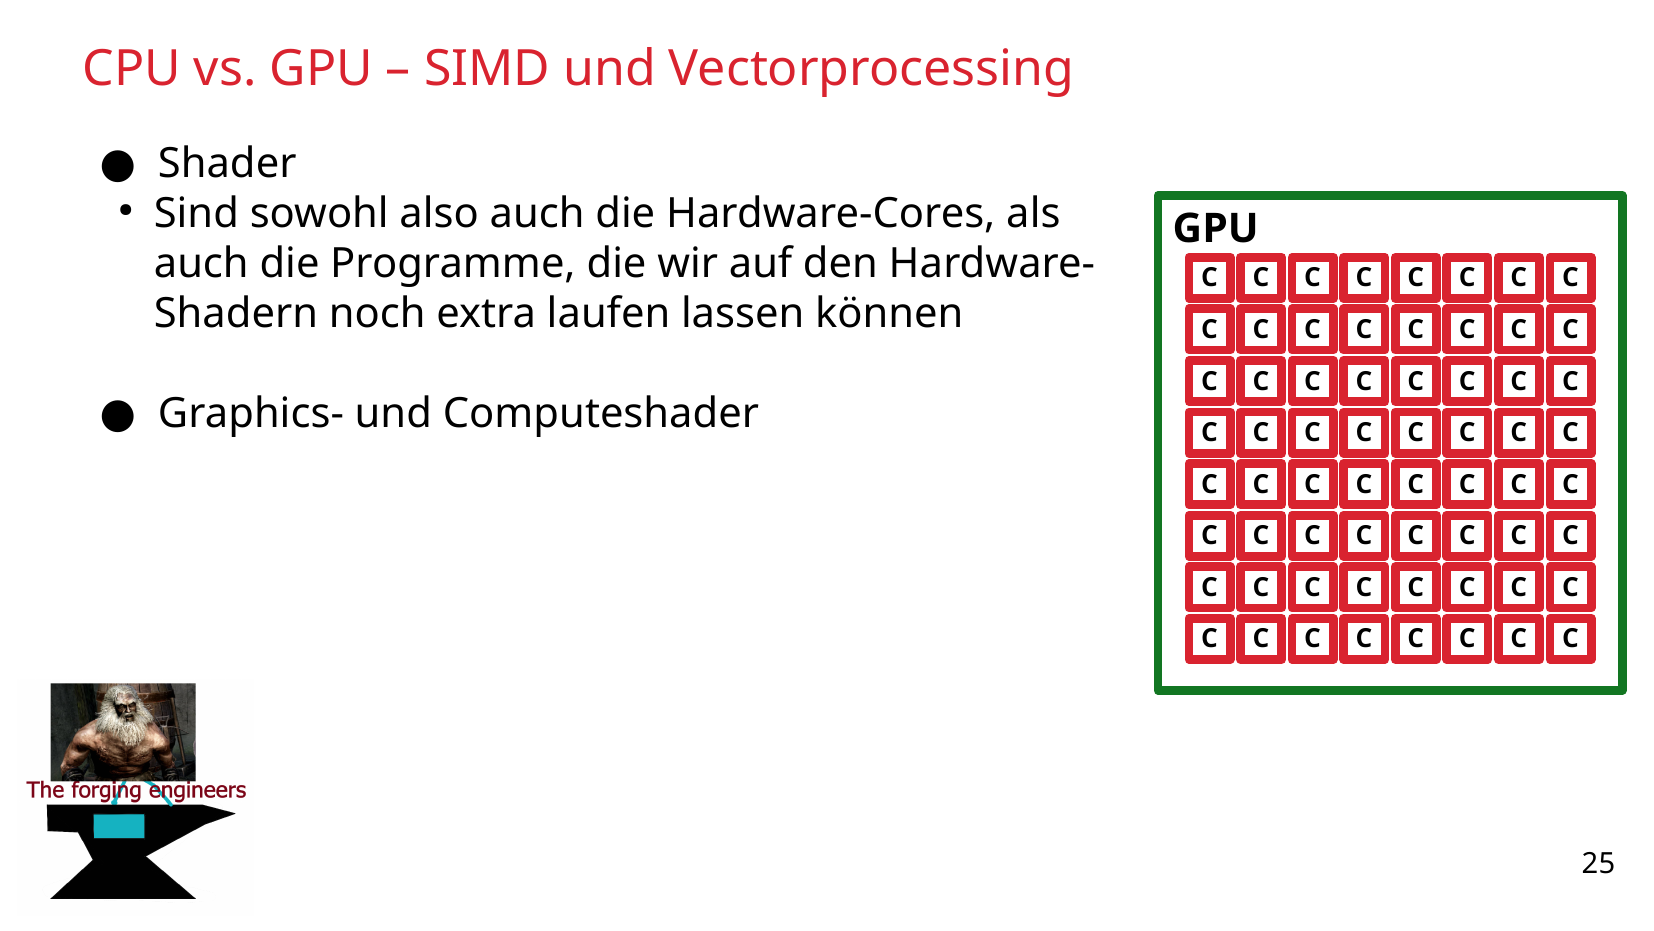

# CPU vs. GPU – SIMD und Vectorprocessing
Shader
Sind sowohl also auch die Hardware-Cores, als auch die Programme, die wir auf den Hardware-Shadern noch extra laufen lassen können
Graphics- und Computeshader